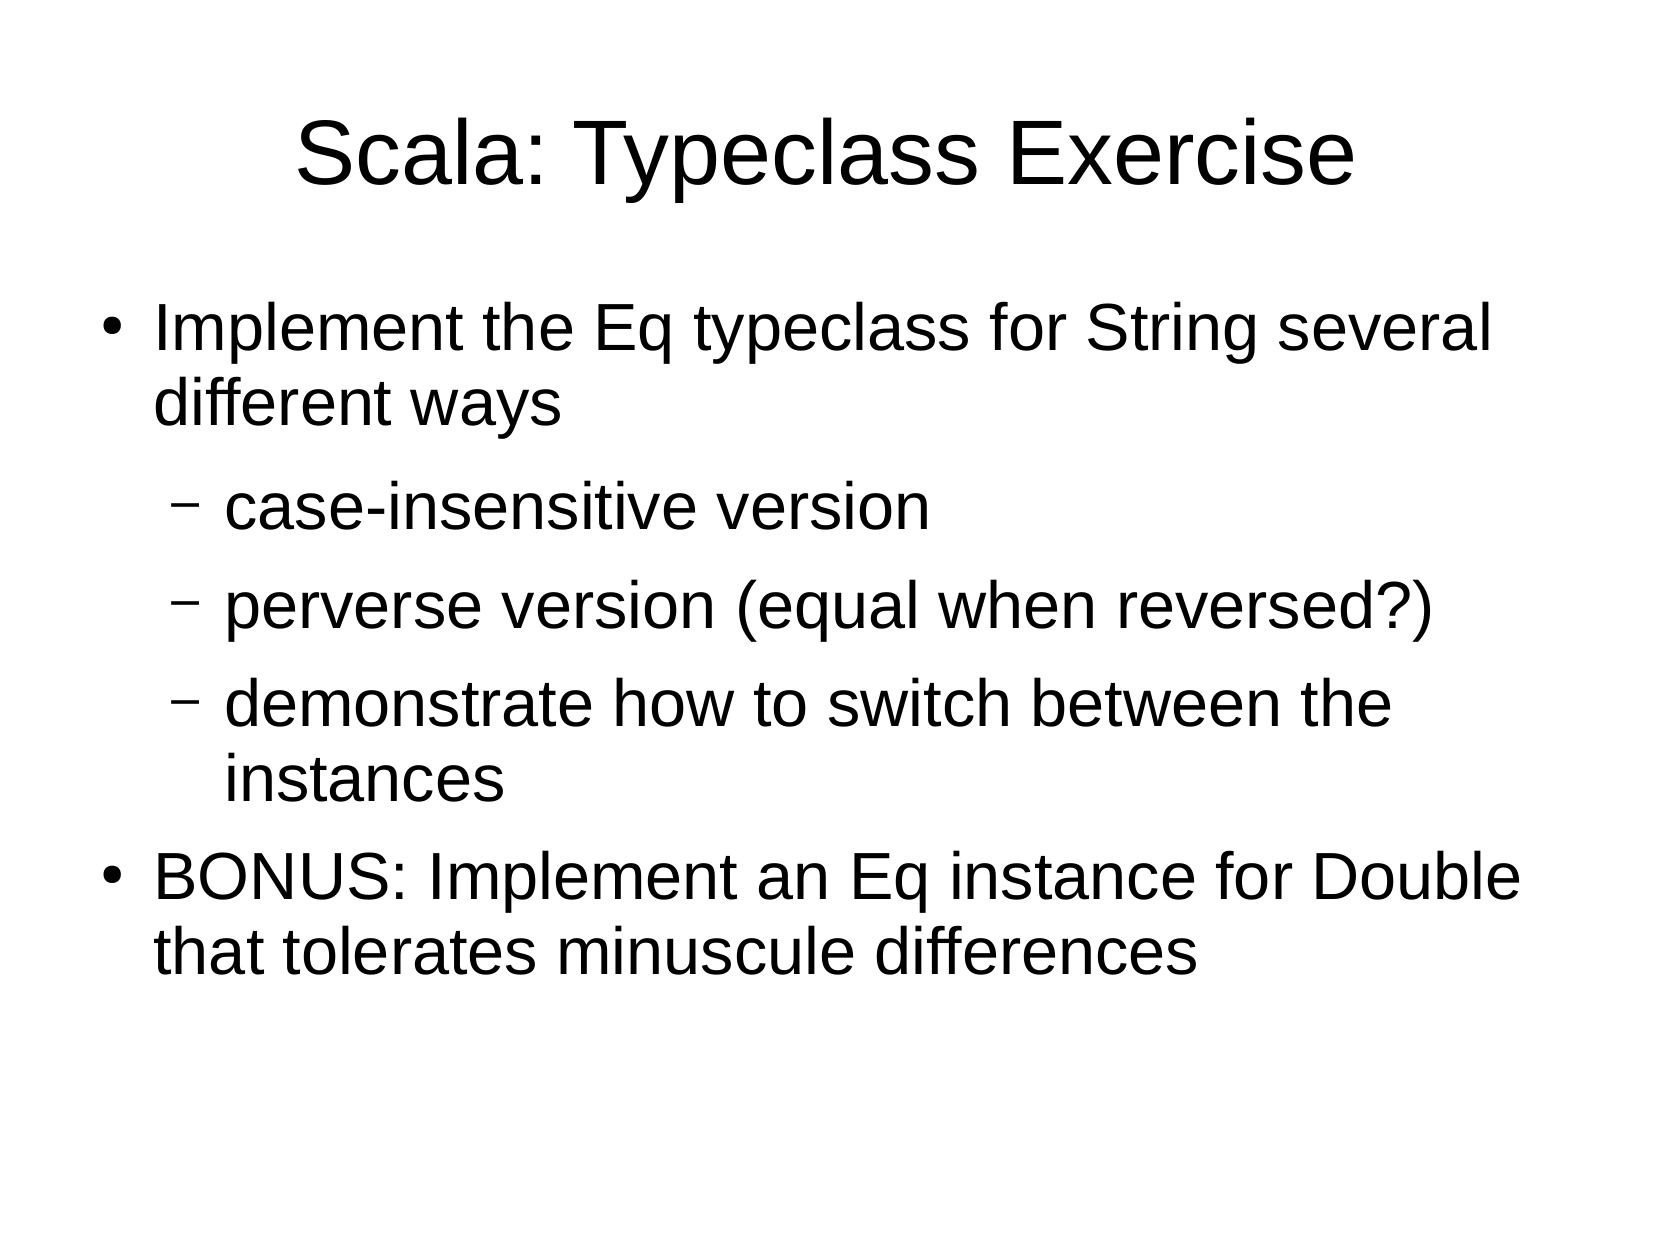

# Scala: Typeclass Exercise
Implement the Eq typeclass for String several different ways
case-insensitive version
perverse version (equal when reversed?)
demonstrate how to switch between the instances
BONUS: Implement an Eq instance for Double that tolerates minuscule differences